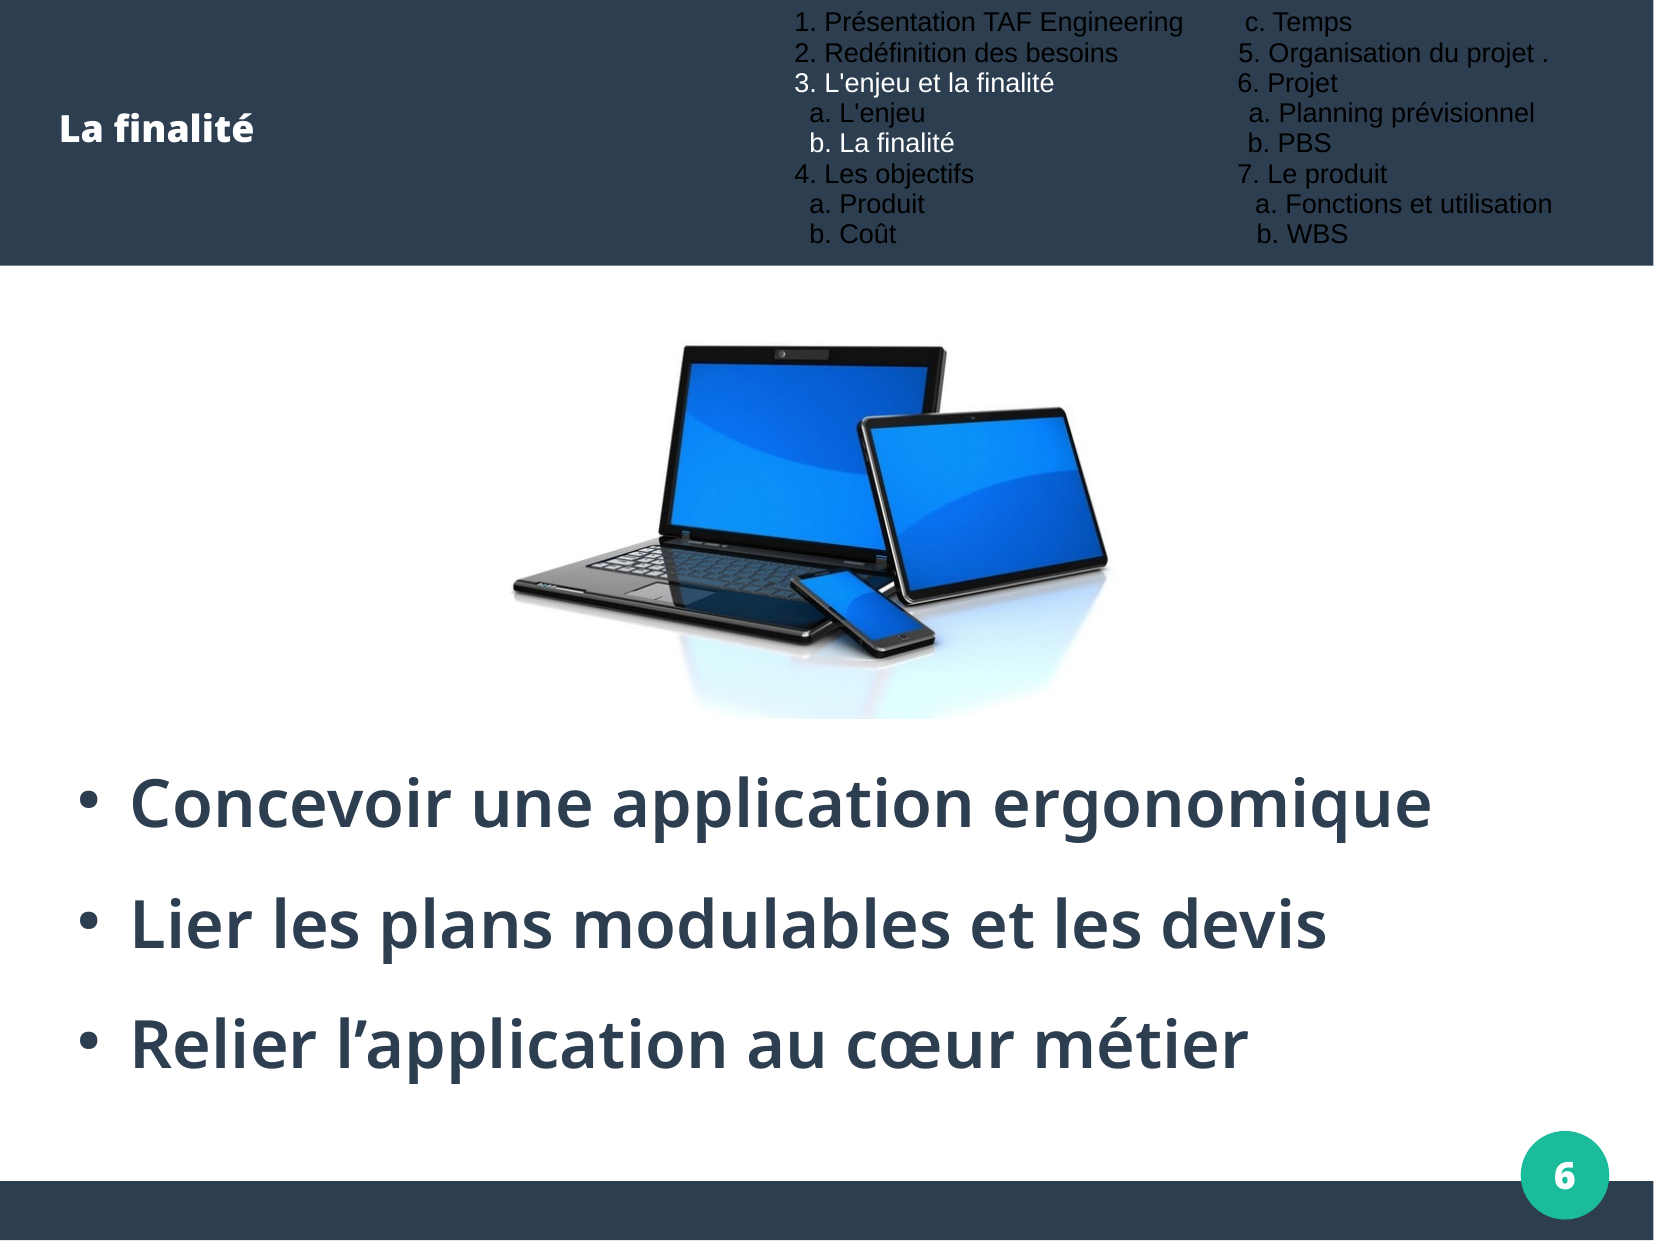

1. Présentation TAF Engineering	 c. Temps
2. Redéfinition des besoins 5. Organisation du projet .
3. L'enjeu et la finalité 	6. Projet
 a. L'enjeu a. Planning prévisionnel
 b. La finalité b. PBS
4. Les objectifs 				7. Le produit
 a. Produit a. Fonctions et utilisation b. Coût b. WBS
# La finalité
Concevoir une application ergonomique
Lier les plans modulables et les devis
Relier l’application au cœur métier
6